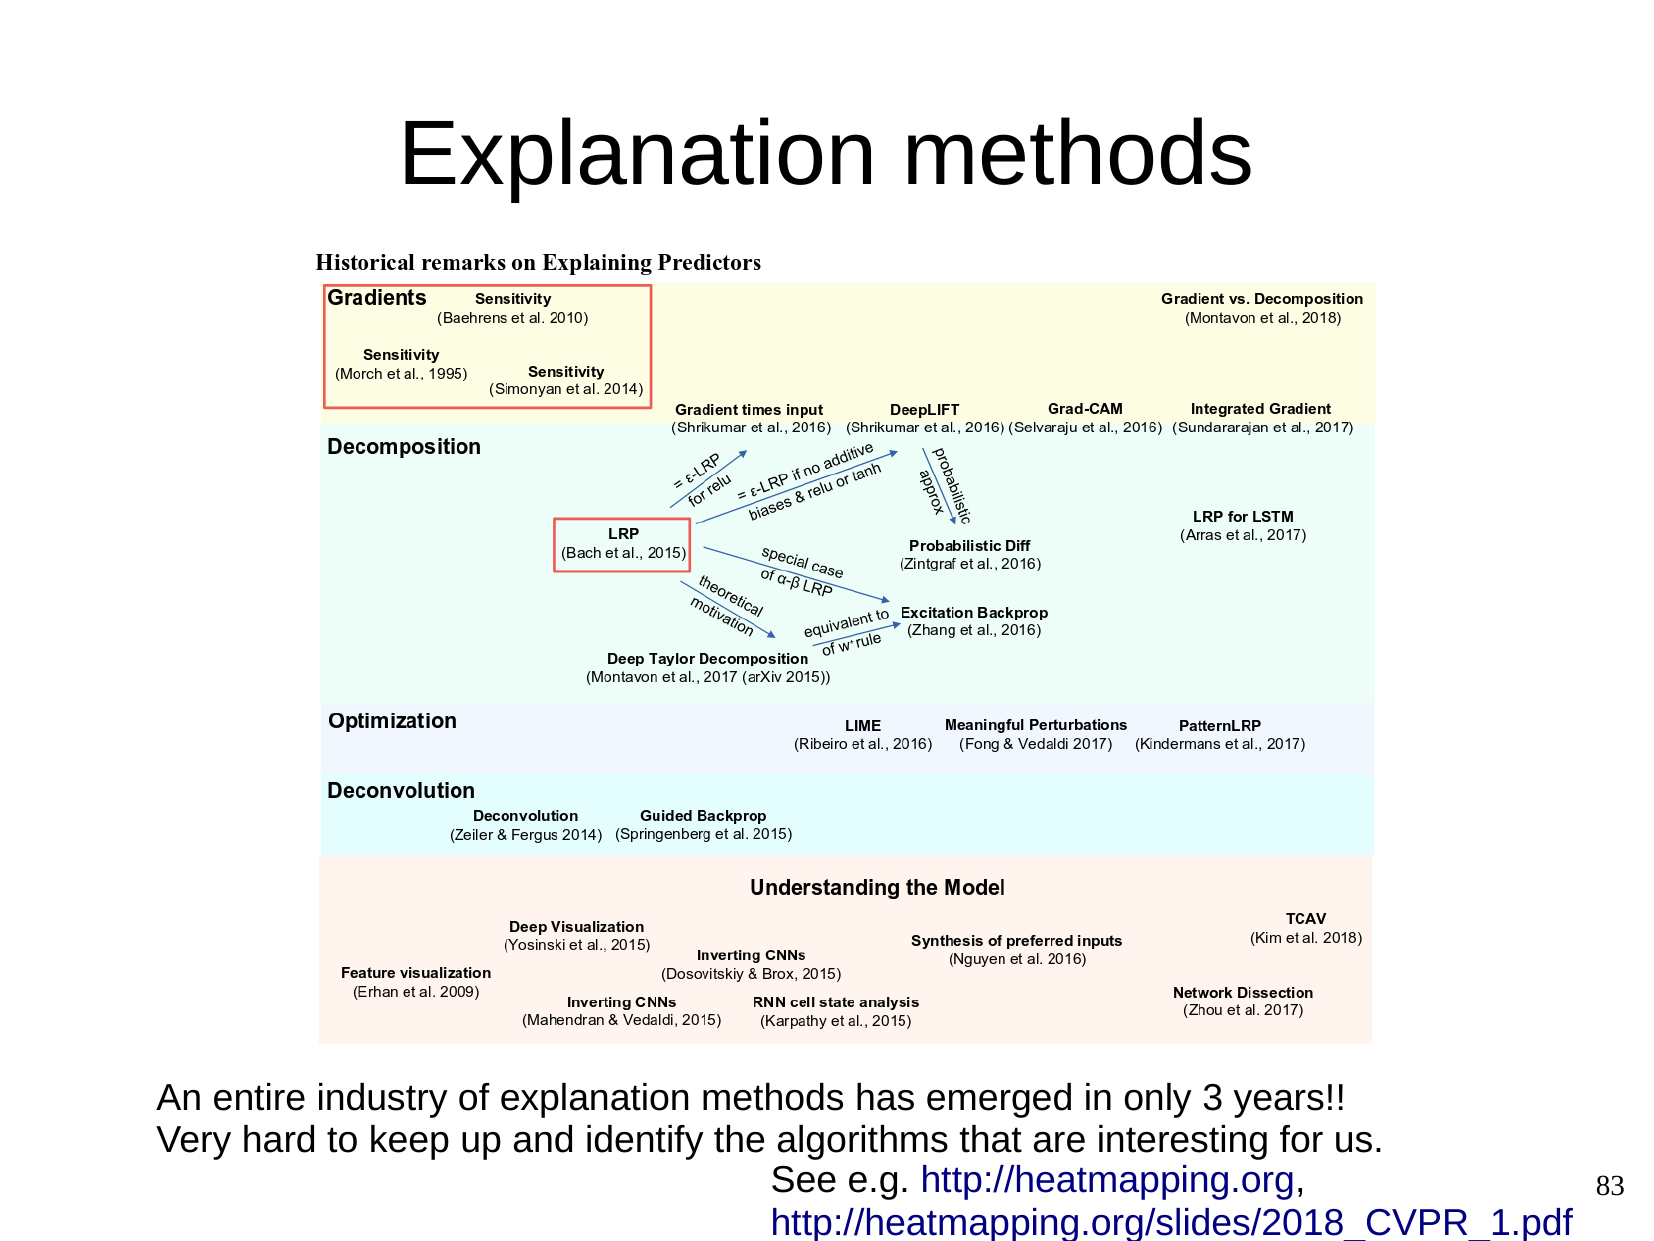

# Explanation methods
An entire industry of explanation methods has emerged in only 3 years!!
Very hard to keep up and identify the algorithms that are interesting for us.
See e.g. http://heatmapping.org, http://heatmapping.org/slides/2018_CVPR_1.pdf
83